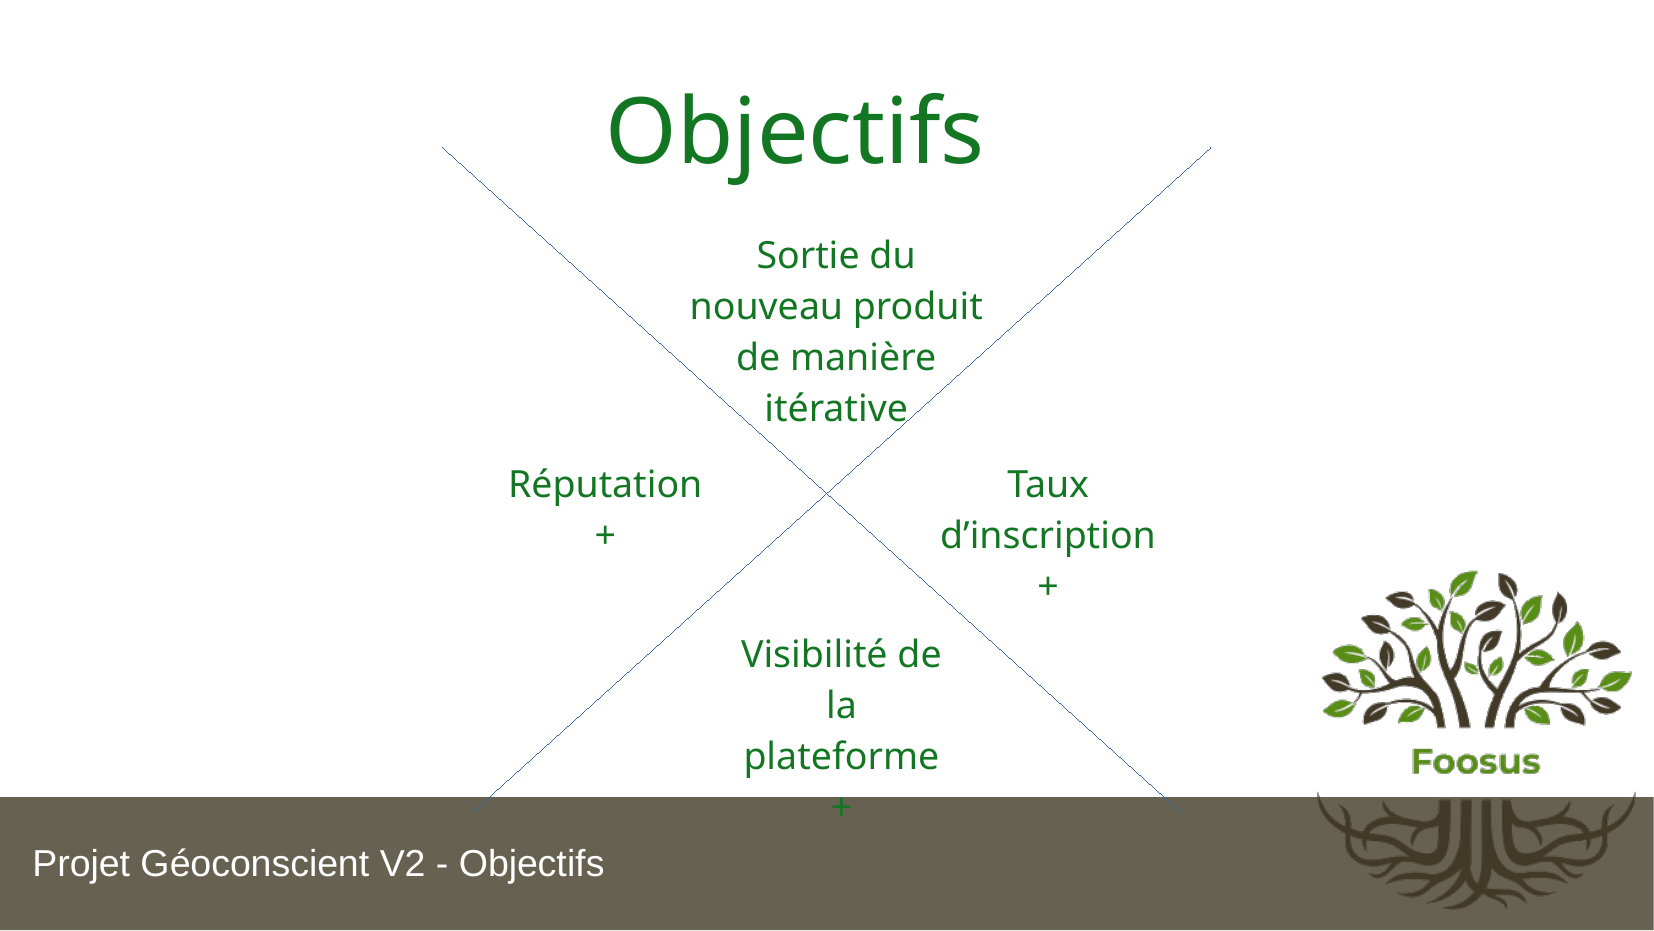

Objectifs
Sortie du nouveau produit de manière itérative
Réputation
+
Taux d’inscription
+
Visibilité de la plateforme
+
Projet Géoconscient V2 - Objectifs